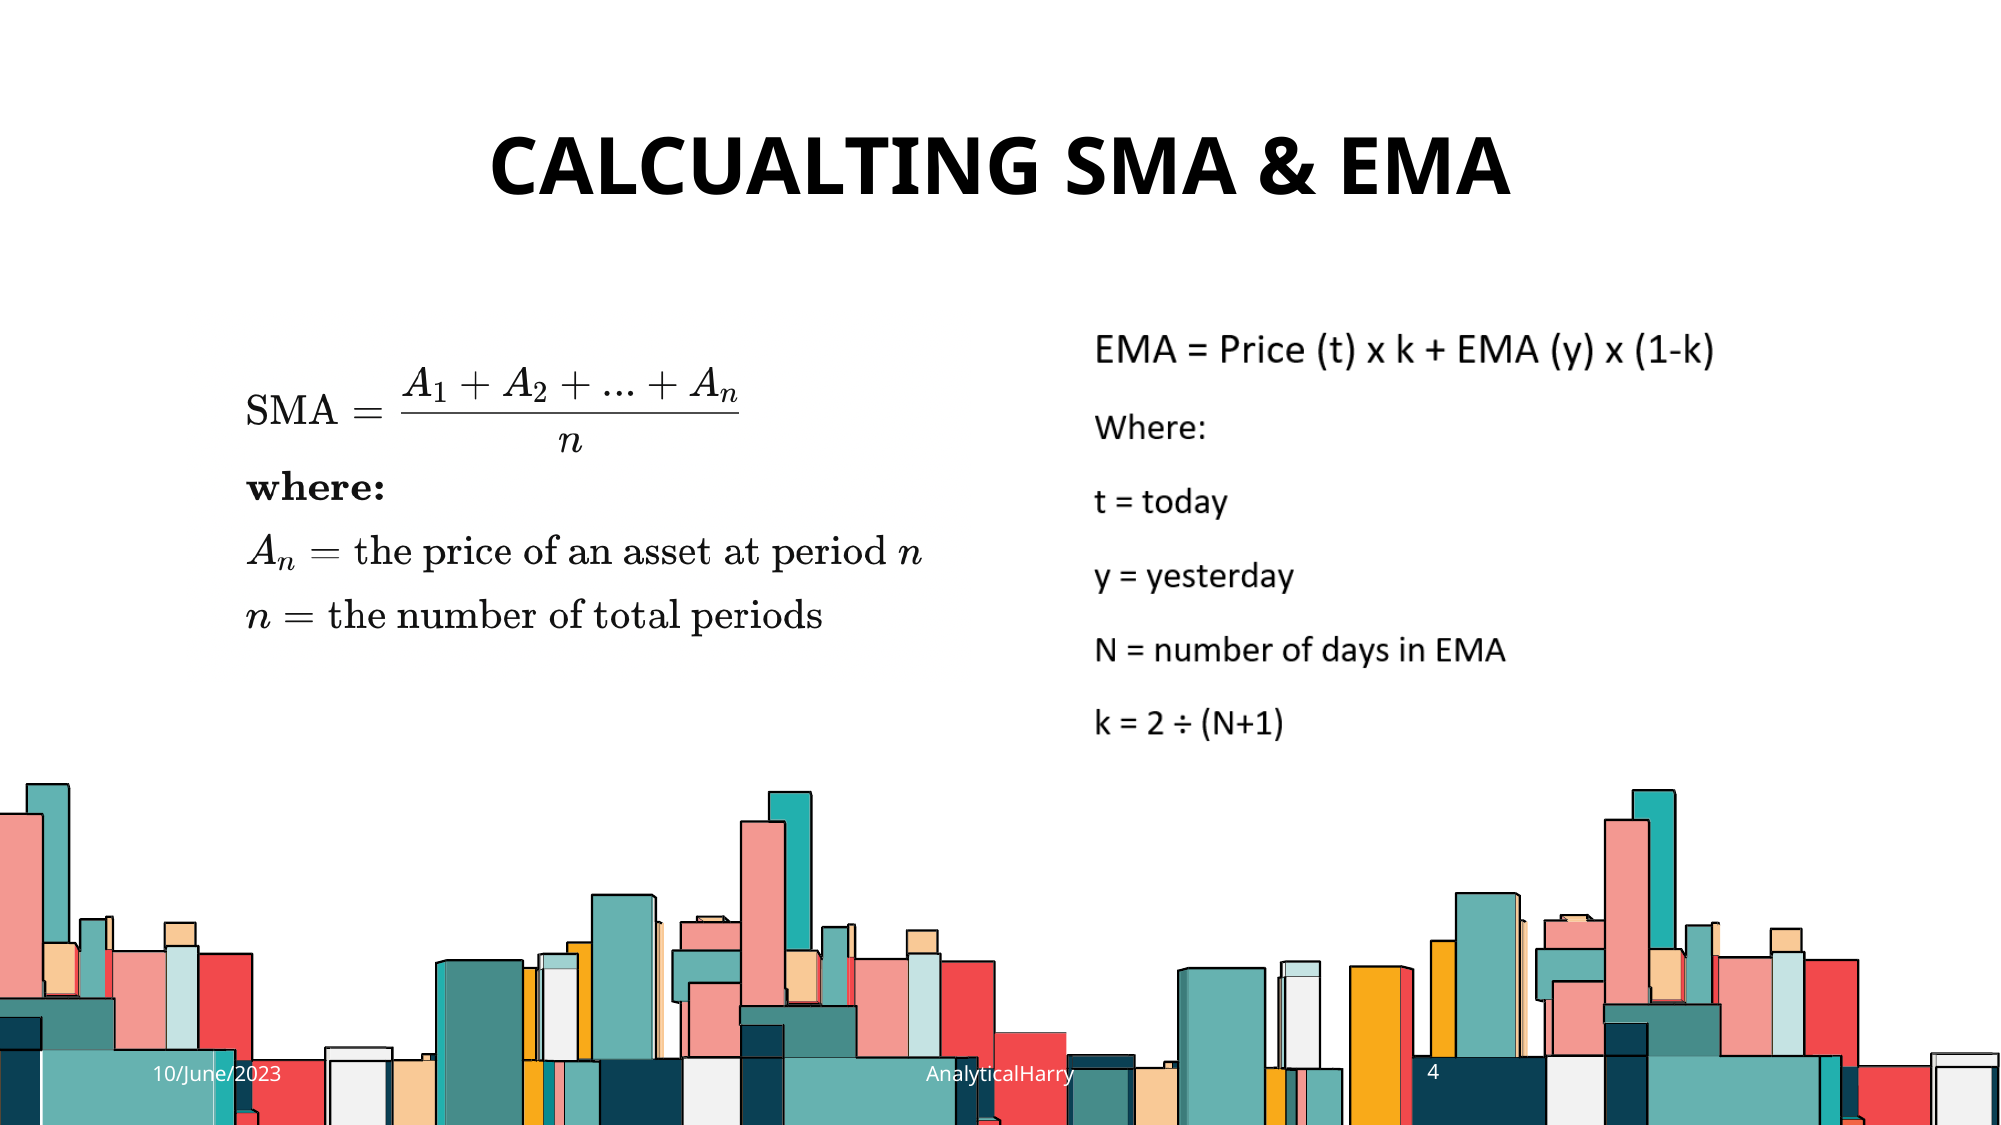

# CALCUALTING SMA & EMA
10/June/2023
AnalyticalHarry